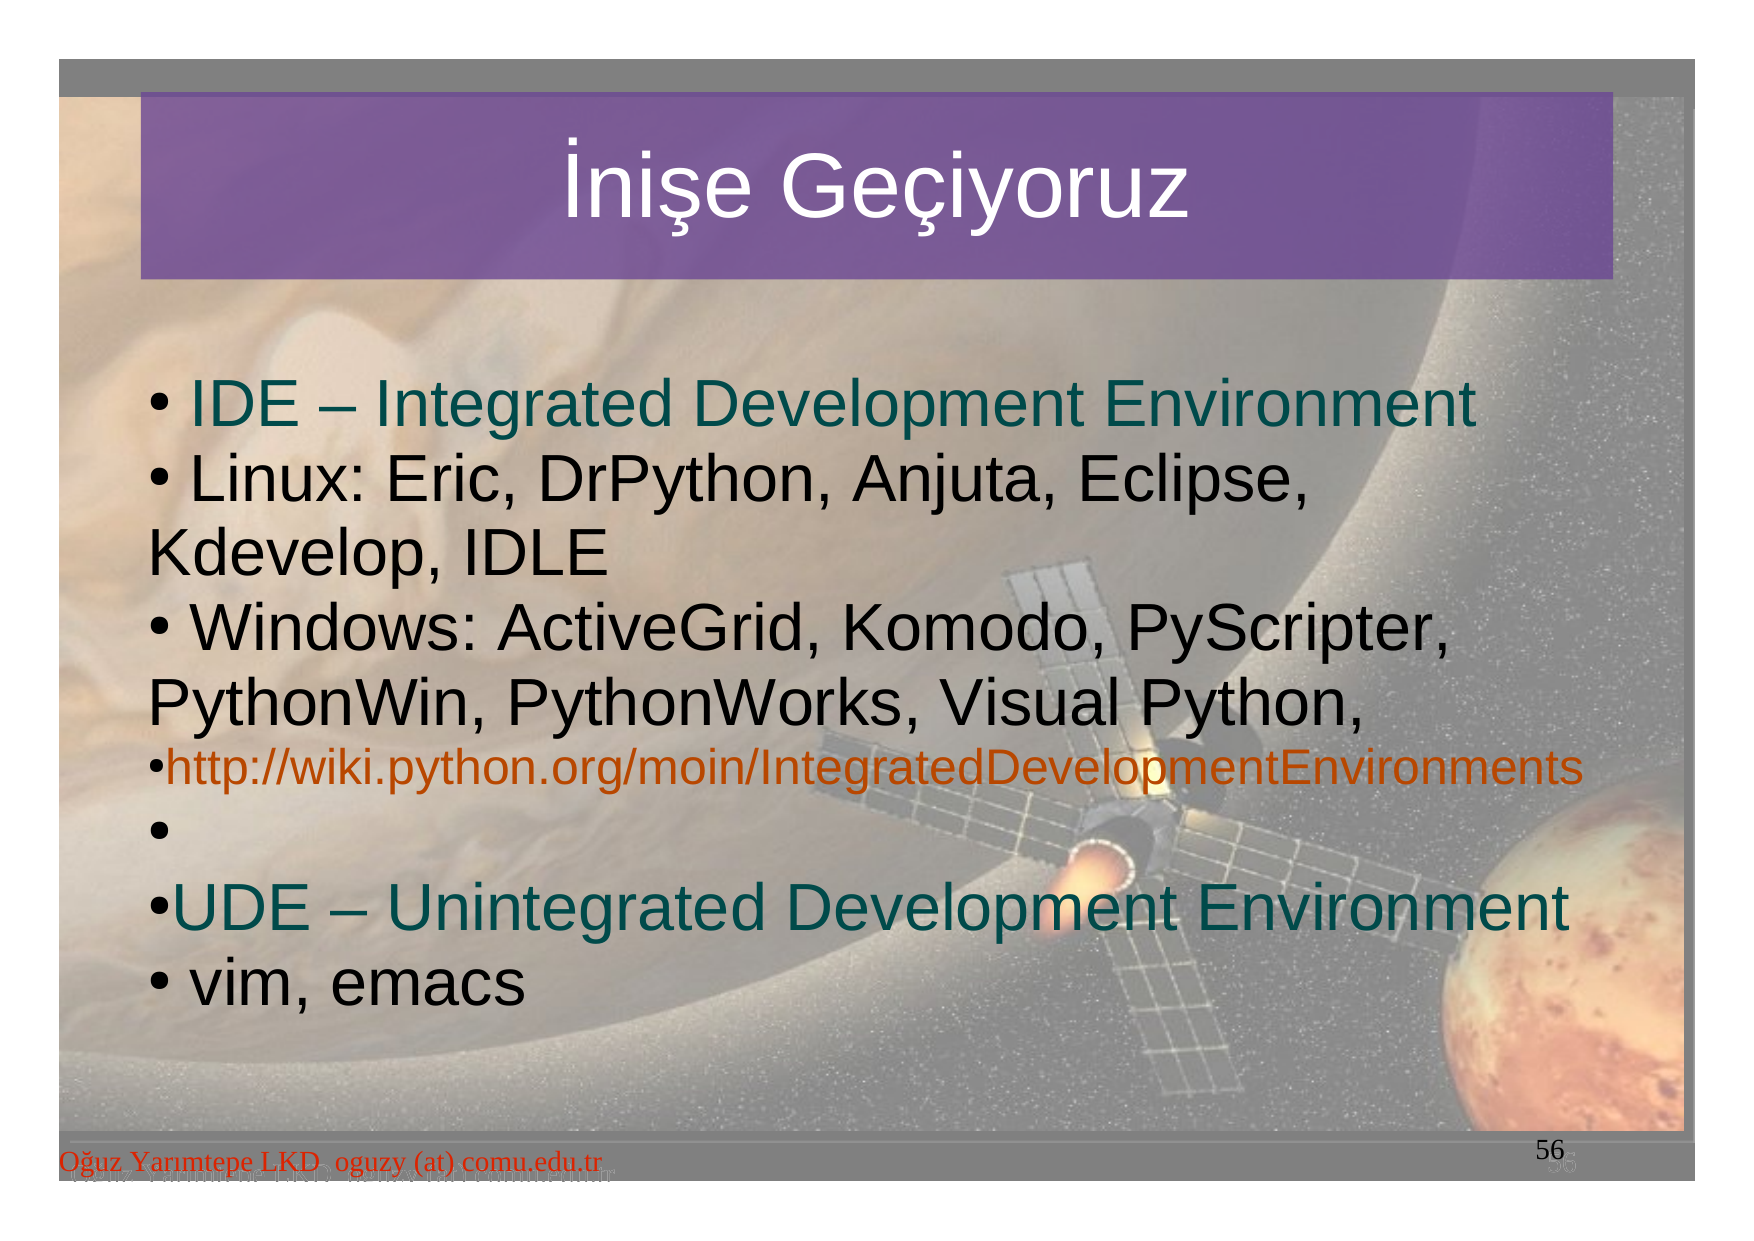

# İnişe Geçiyoruz
 IDE – Integrated Development Environment
 Linux: Eric, DrPython, Anjuta, Eclipse, Kdevelop, IDLE
 Windows: ActiveGrid, Komodo, PyScripter, PythonWin, PythonWorks, Visual Python,
http://wiki.python.org/moin/IntegratedDevelopmentEnvironments
UDE – Unintegrated Development Environment
 vim, emacs